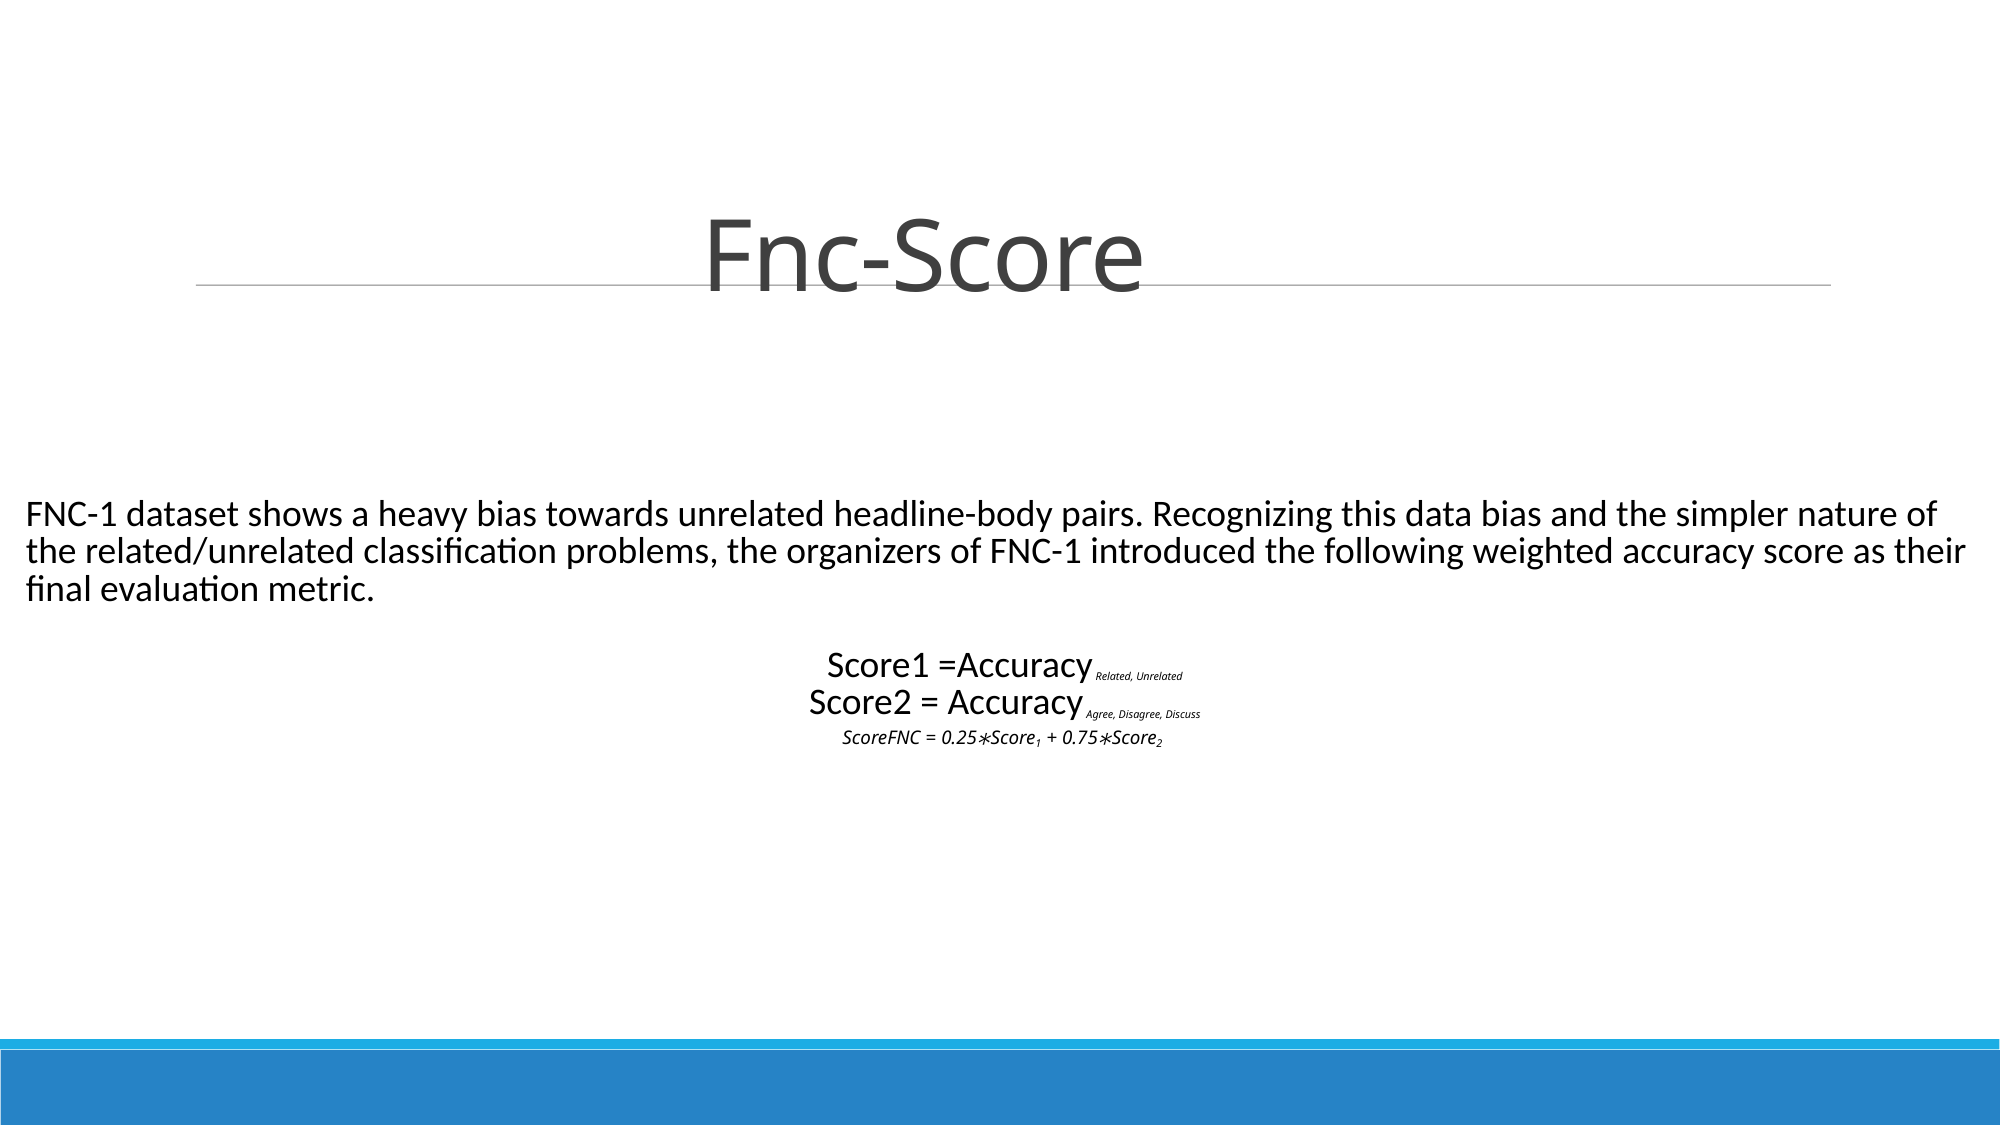

Fnc-Score
FNC-1 dataset shows a heavy bias towards unrelated headline-body pairs. Recognizing this data bias and the simpler nature of the related/unrelated classiﬁcation problems, the organizers of FNC-1 introduced the following weighted accuracy score as their ﬁnal evaluation metric.
Score1 =Accuracy Related, Unrelated
Score2 = Accuracy Agree, Disagree, Discuss
ScoreFNC = 0.25∗Score1 + 0.75∗Score2